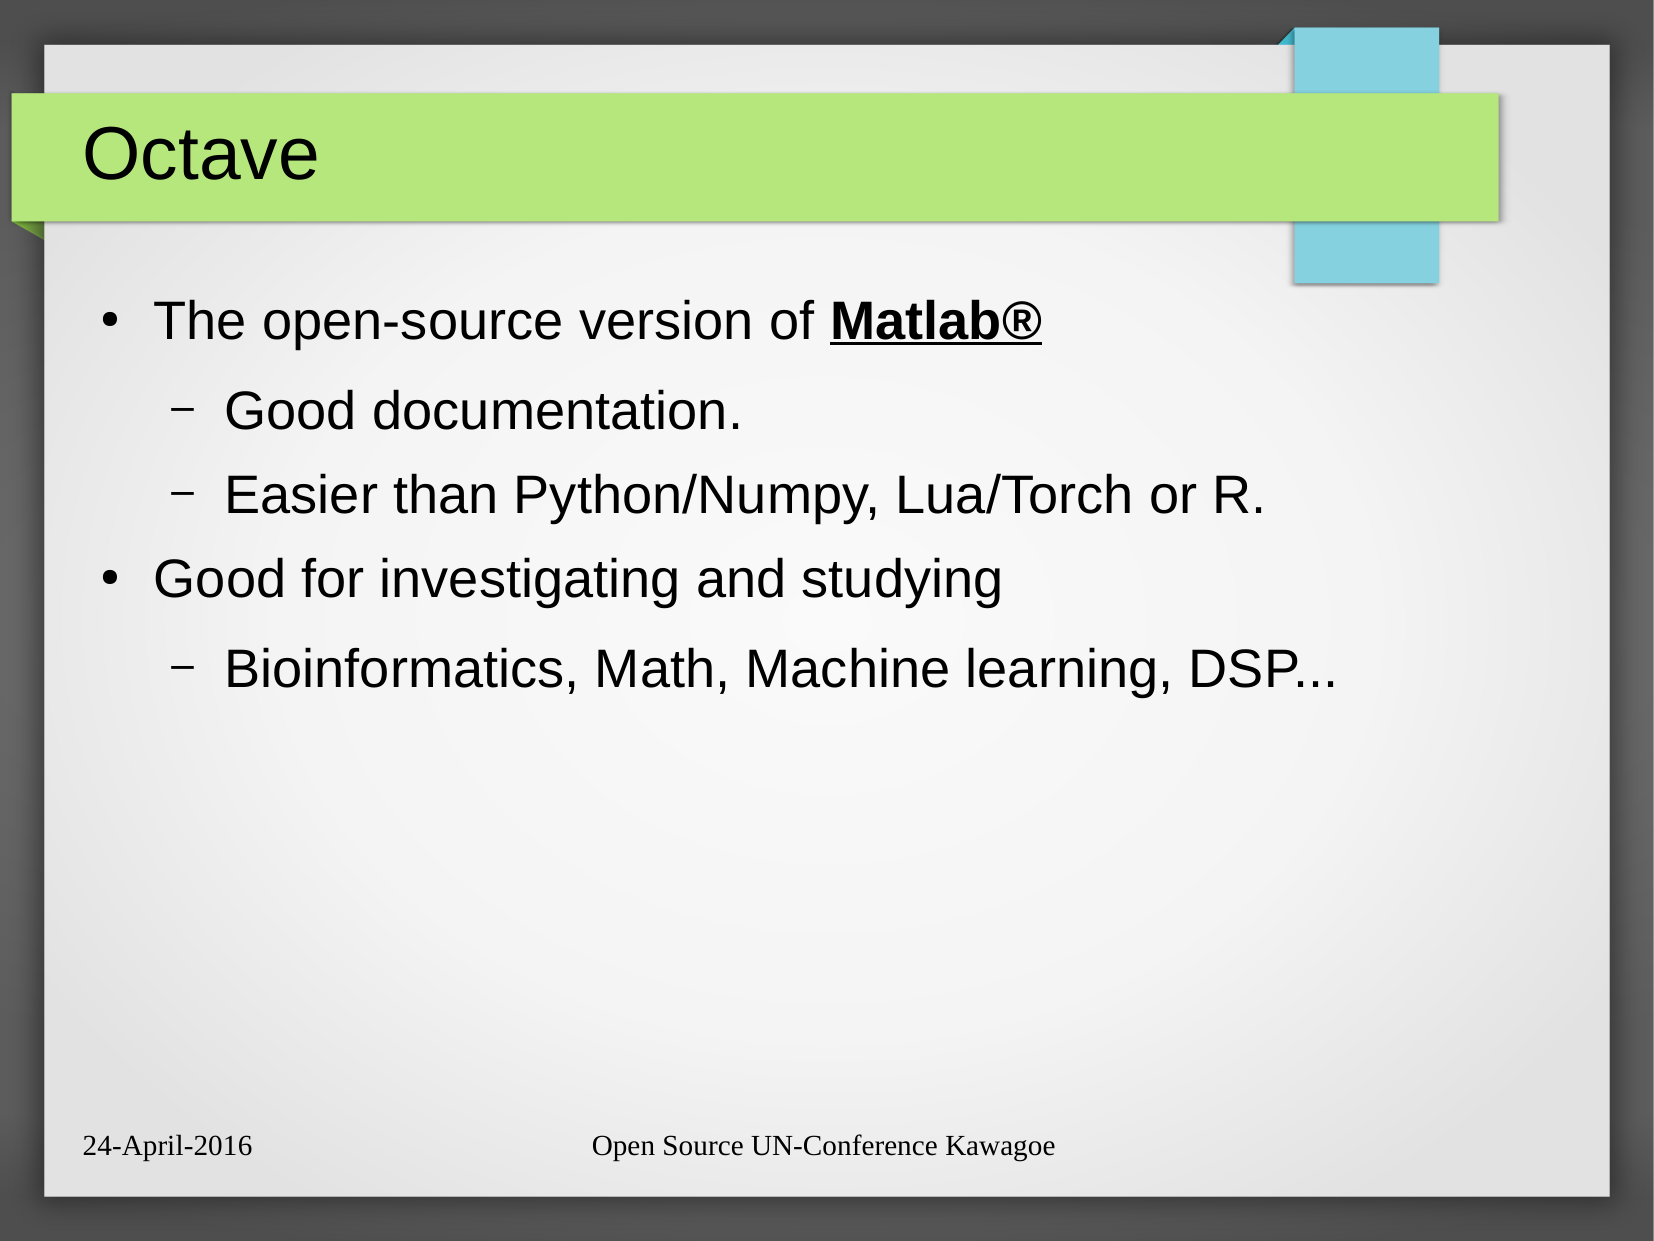

# Octave
The open-source version of Matlab®
Good documentation.
Easier than Python/Numpy, Lua/Torch or R.
Good for investigating and studying
Bioinformatics, Math, Machine learning, DSP...